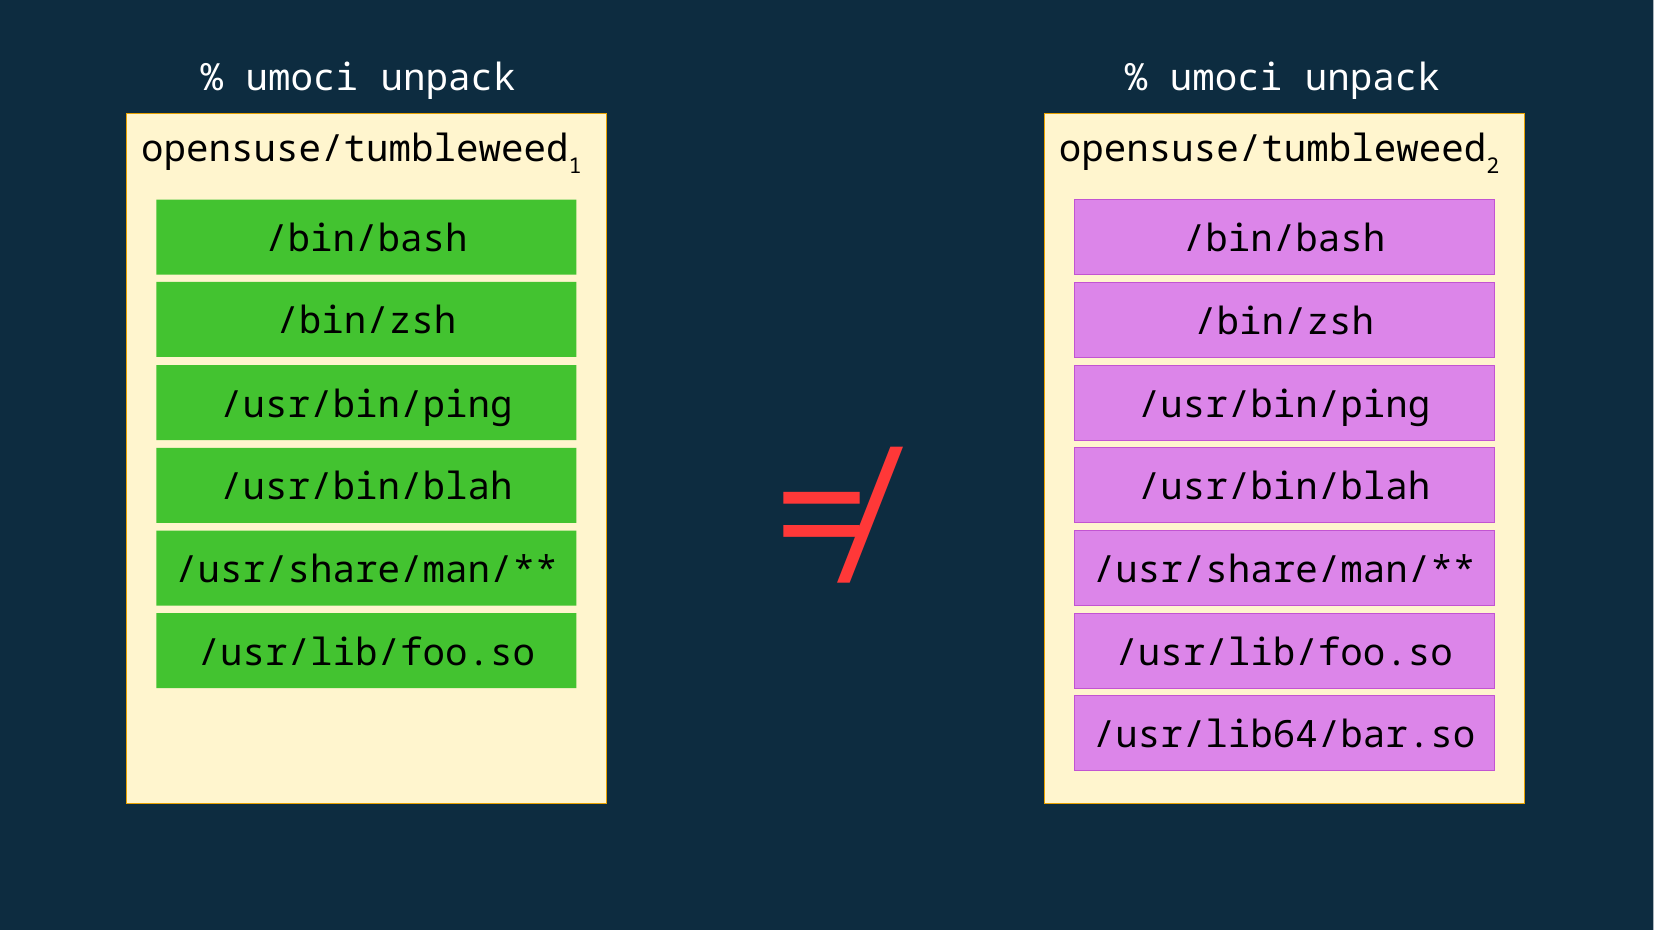

% umoci unpack
% umoci unpack
opensuse/tumbleweed1
opensuse/tumbleweed2
/bin/bash
/bin/bash
/bin/zsh
/bin/zsh
/usr/bin/ping
/usr/bin/ping
≠
/usr/bin/blah
/usr/bin/blah
/usr/share/man/**
/usr/share/man/**
/usr/lib/foo.so
/usr/lib/foo.so
/usr/lib64/bar.so